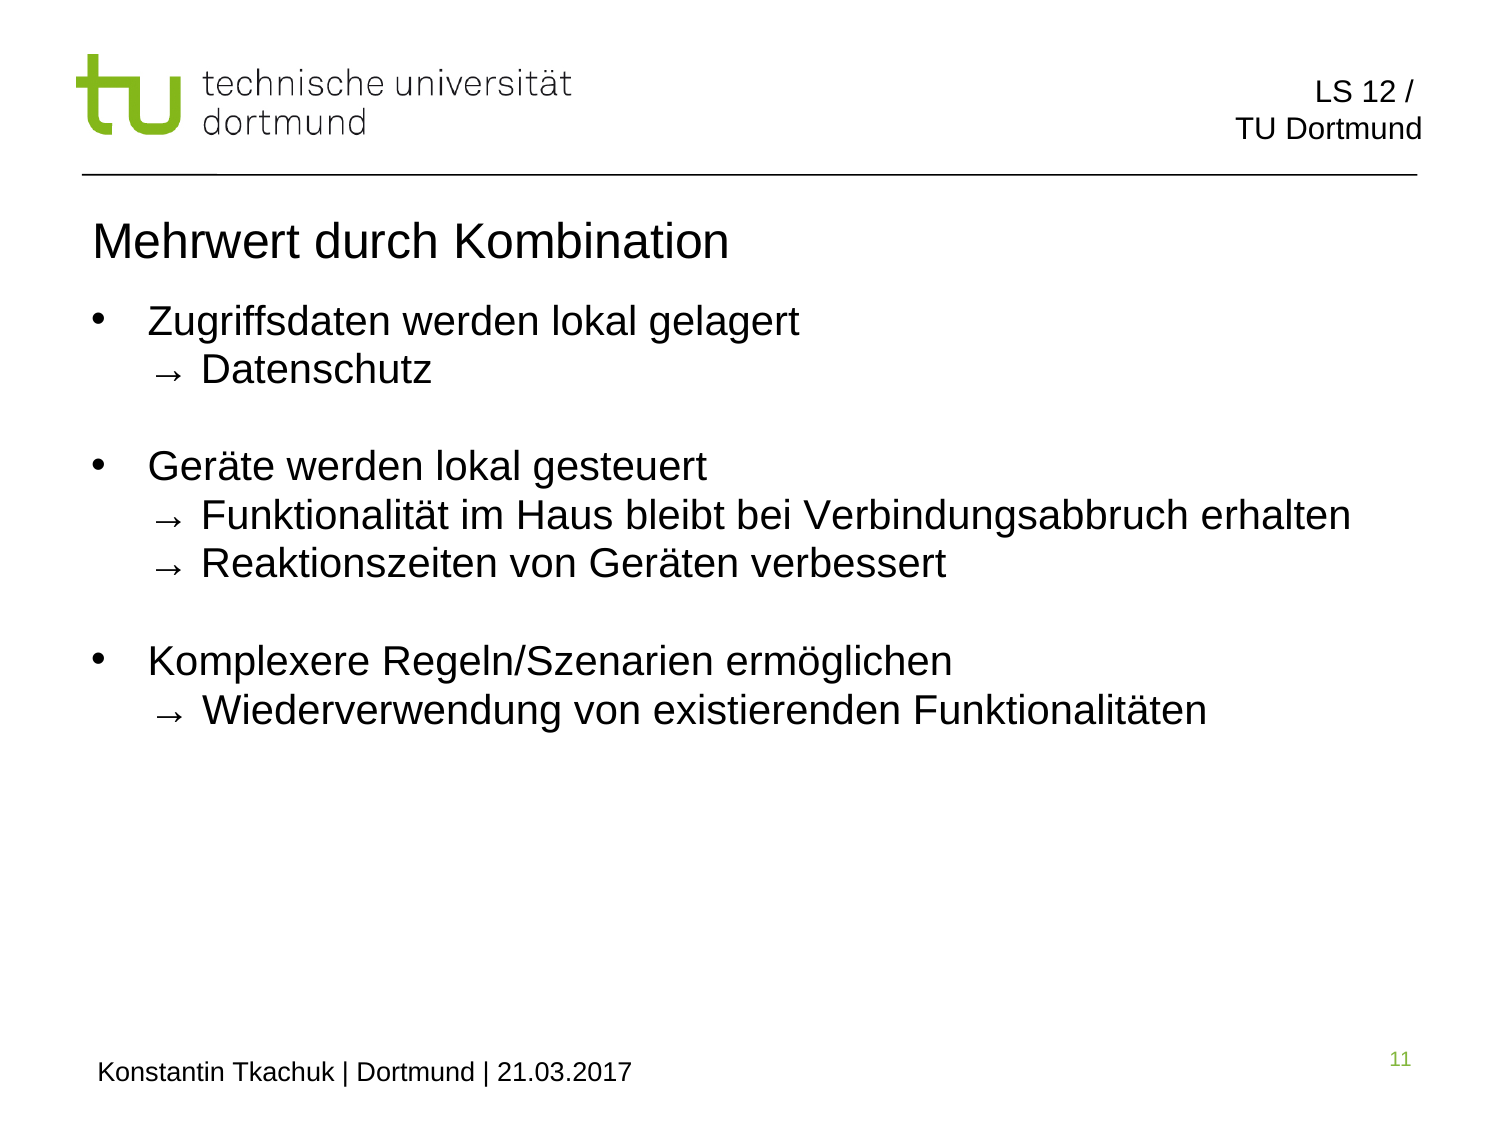

# Mehrwert durch Kombination
Zugriffsdaten werden lokal gelagert
→ Datenschutz
Geräte werden lokal gesteuert
→ Funktionalität im Haus bleibt bei Verbindungsabbruch erhalten
→ Reaktionszeiten von Geräten verbessert
Komplexere Regeln/Szenarien ermöglichen
 → Wiederverwendung von existierenden Funktionalitäten
Konstantin Tkachuk | Dortmund | 21.03.2017